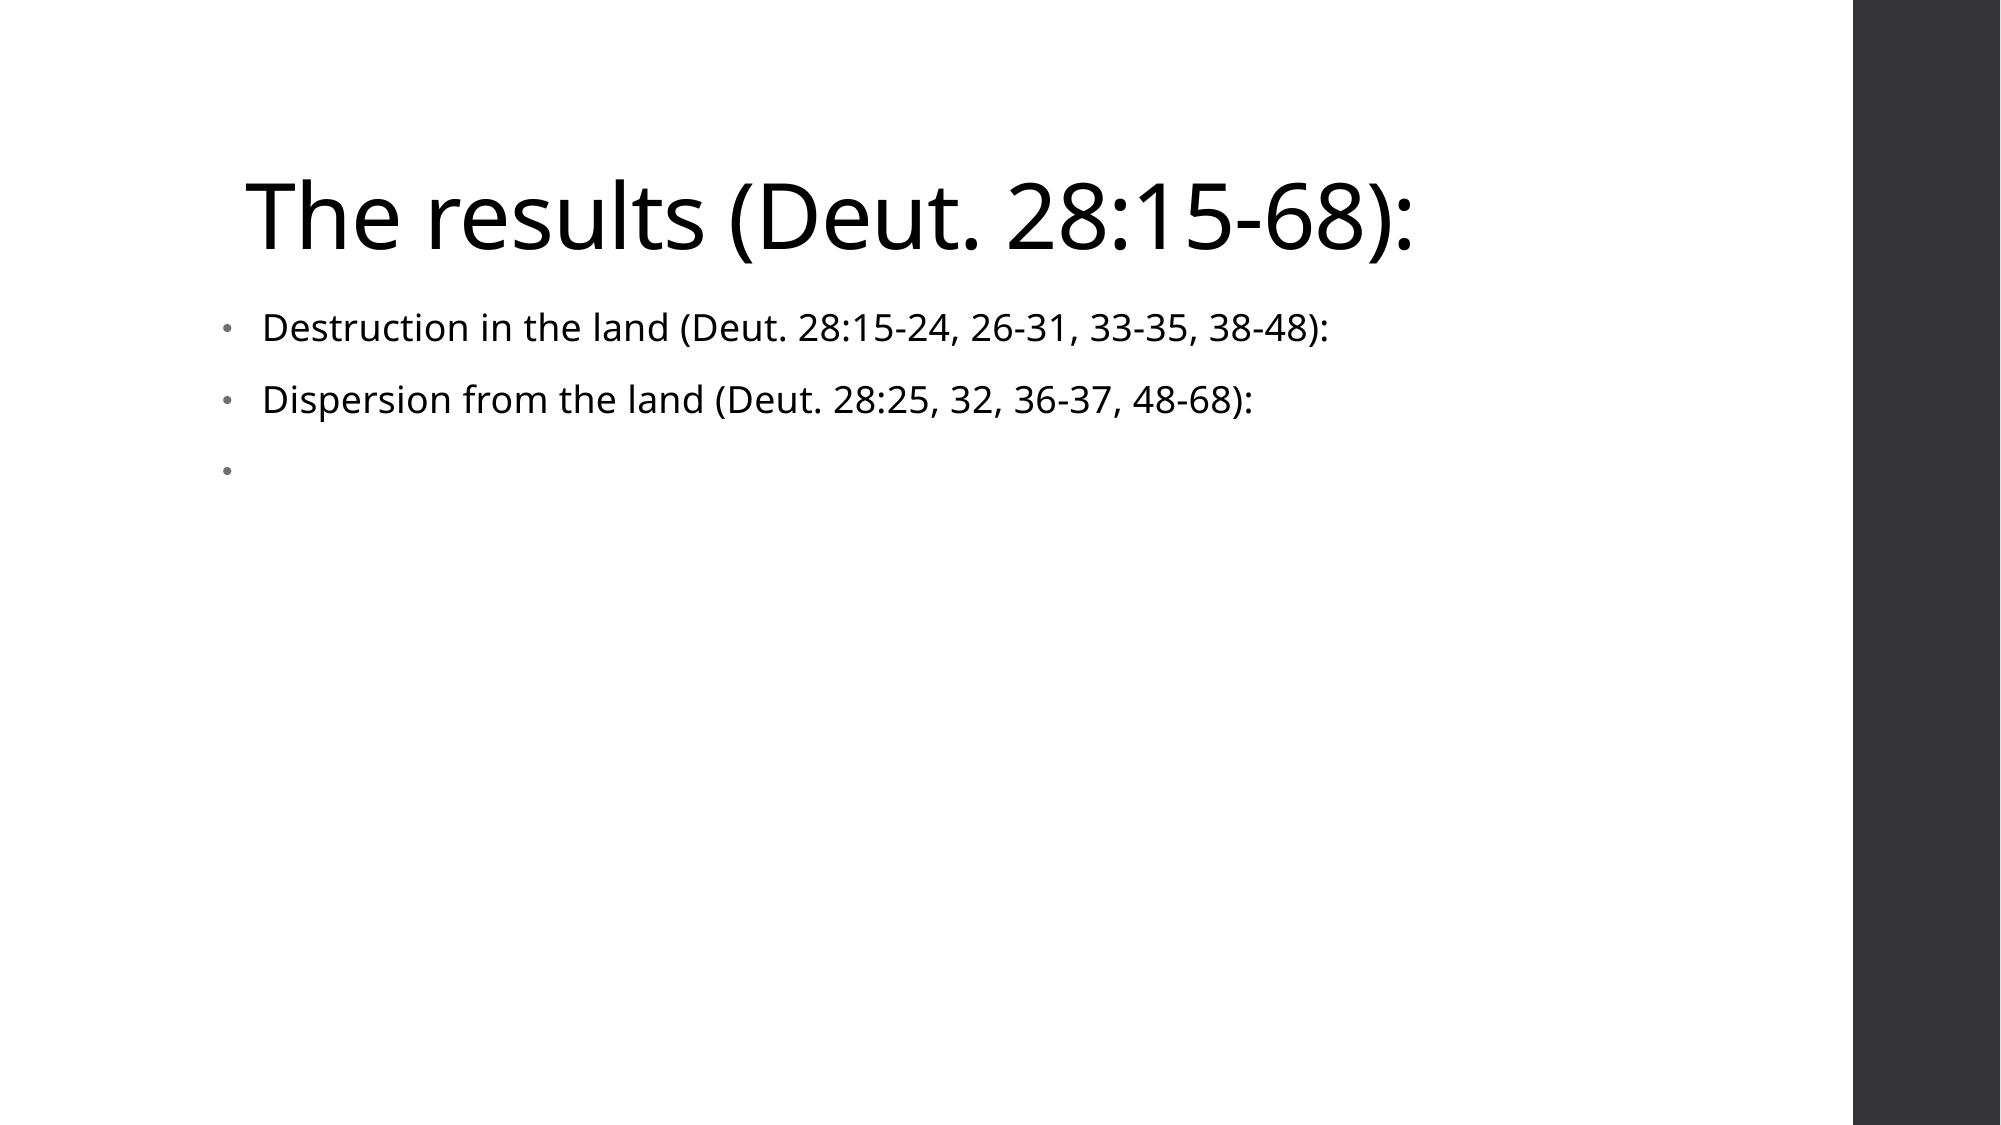

# The results (Deut. 28:15-68):
 Destruction in the land (Deut. 28:15-24, 26-31, 33-35, 38-48):
 Dispersion from the land (Deut. 28:25, 32, 36-37, 48-68):